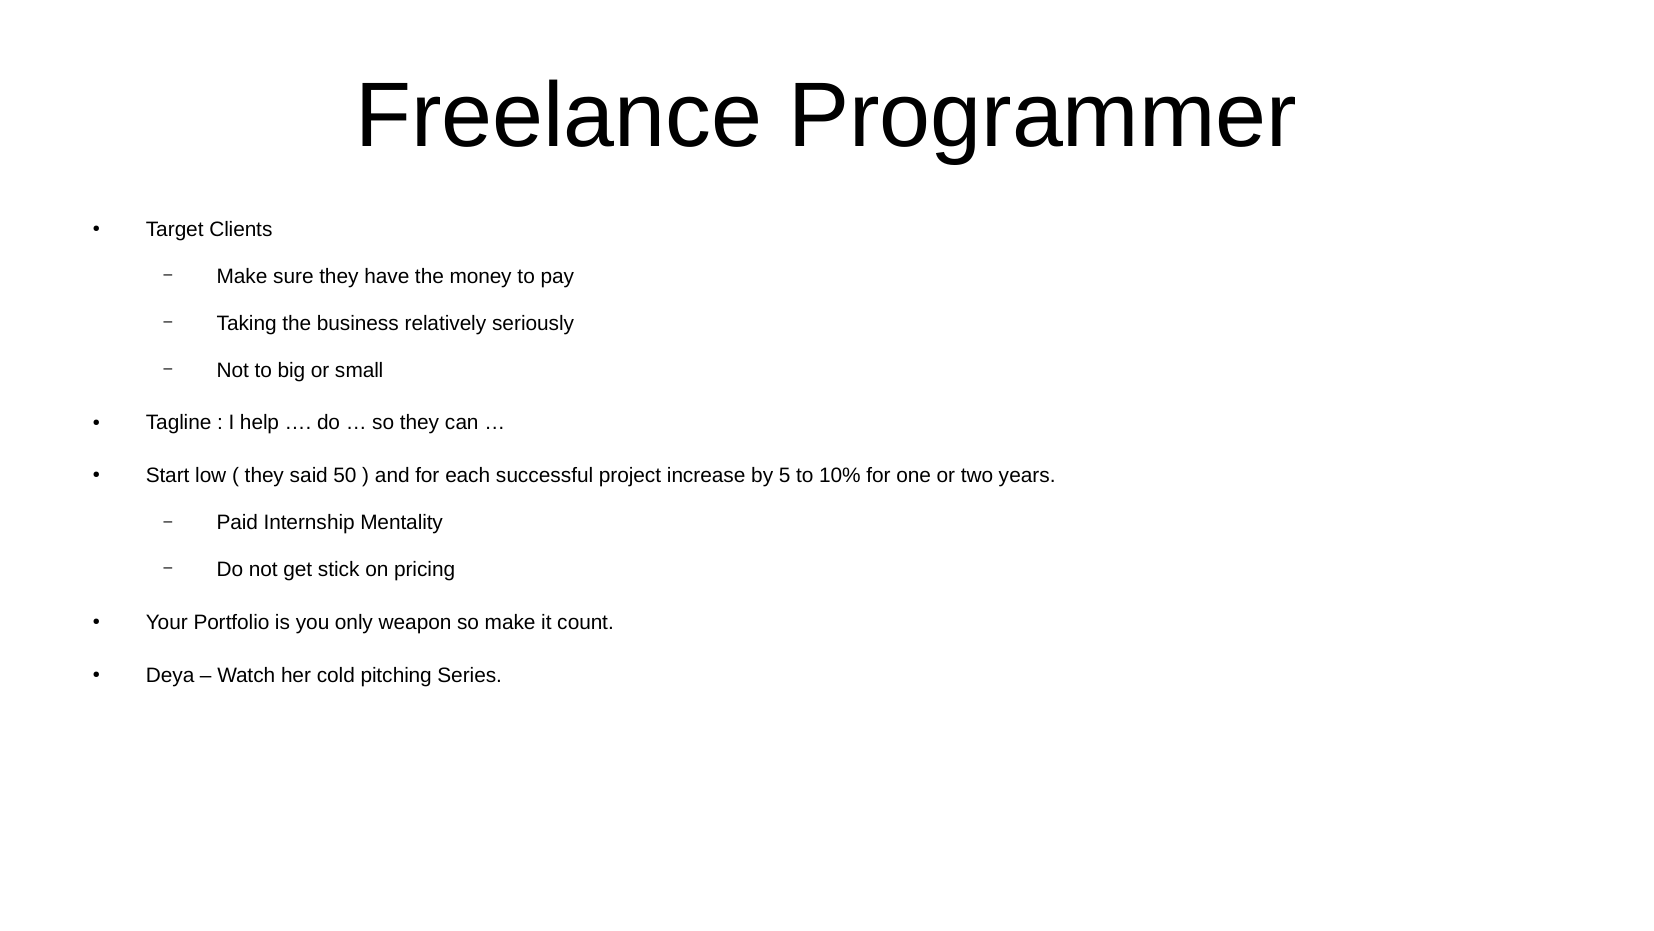

# Freelance Programmer
Target Clients
Make sure they have the money to pay
Taking the business relatively seriously
Not to big or small
Tagline : I help …. do … so they can …
Start low ( they said 50 ) and for each successful project increase by 5 to 10% for one or two years.
Paid Internship Mentality
Do not get stick on pricing
Your Portfolio is you only weapon so make it count.
Deya – Watch her cold pitching Series.